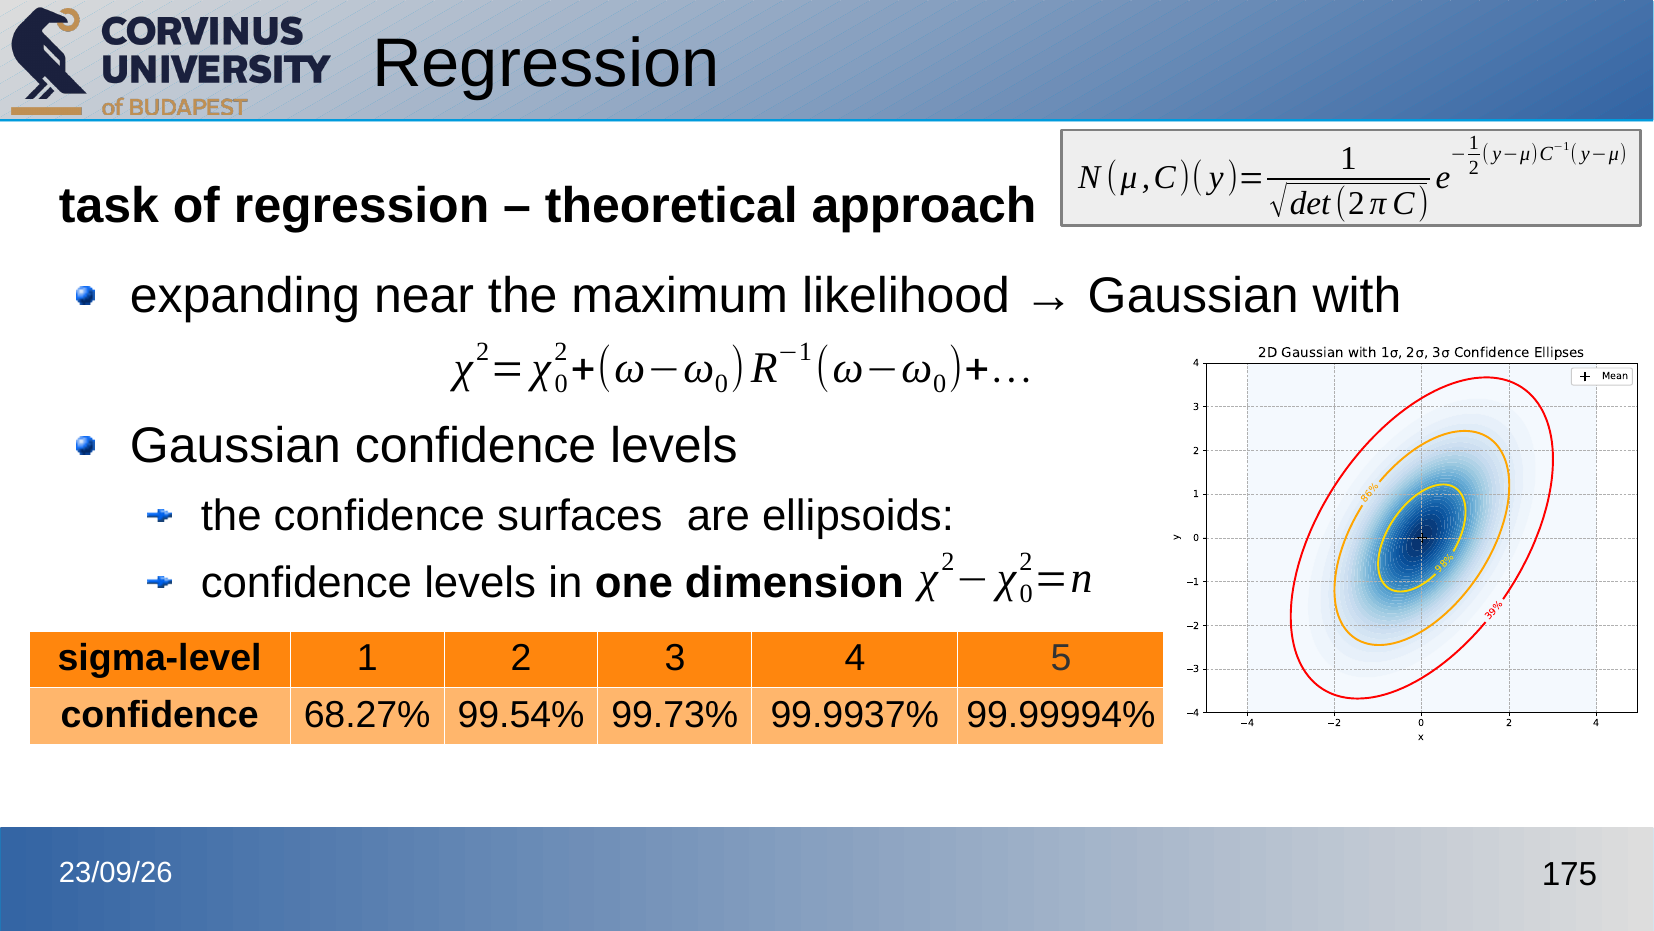

# Regression
task of regression – theoretical approach
expanding near the maximum likelihood → Gaussian with
Gaussian confidence levels
the confidence surfaces are ellipsoids:
confidence levels in one dimension
| sigma-level | 1 | 2 | 3 | 4 | 5 |
| --- | --- | --- | --- | --- | --- |
| confidence | 68.27% | 99.54% | 99.73% | 99.9937% | 99.99994% |